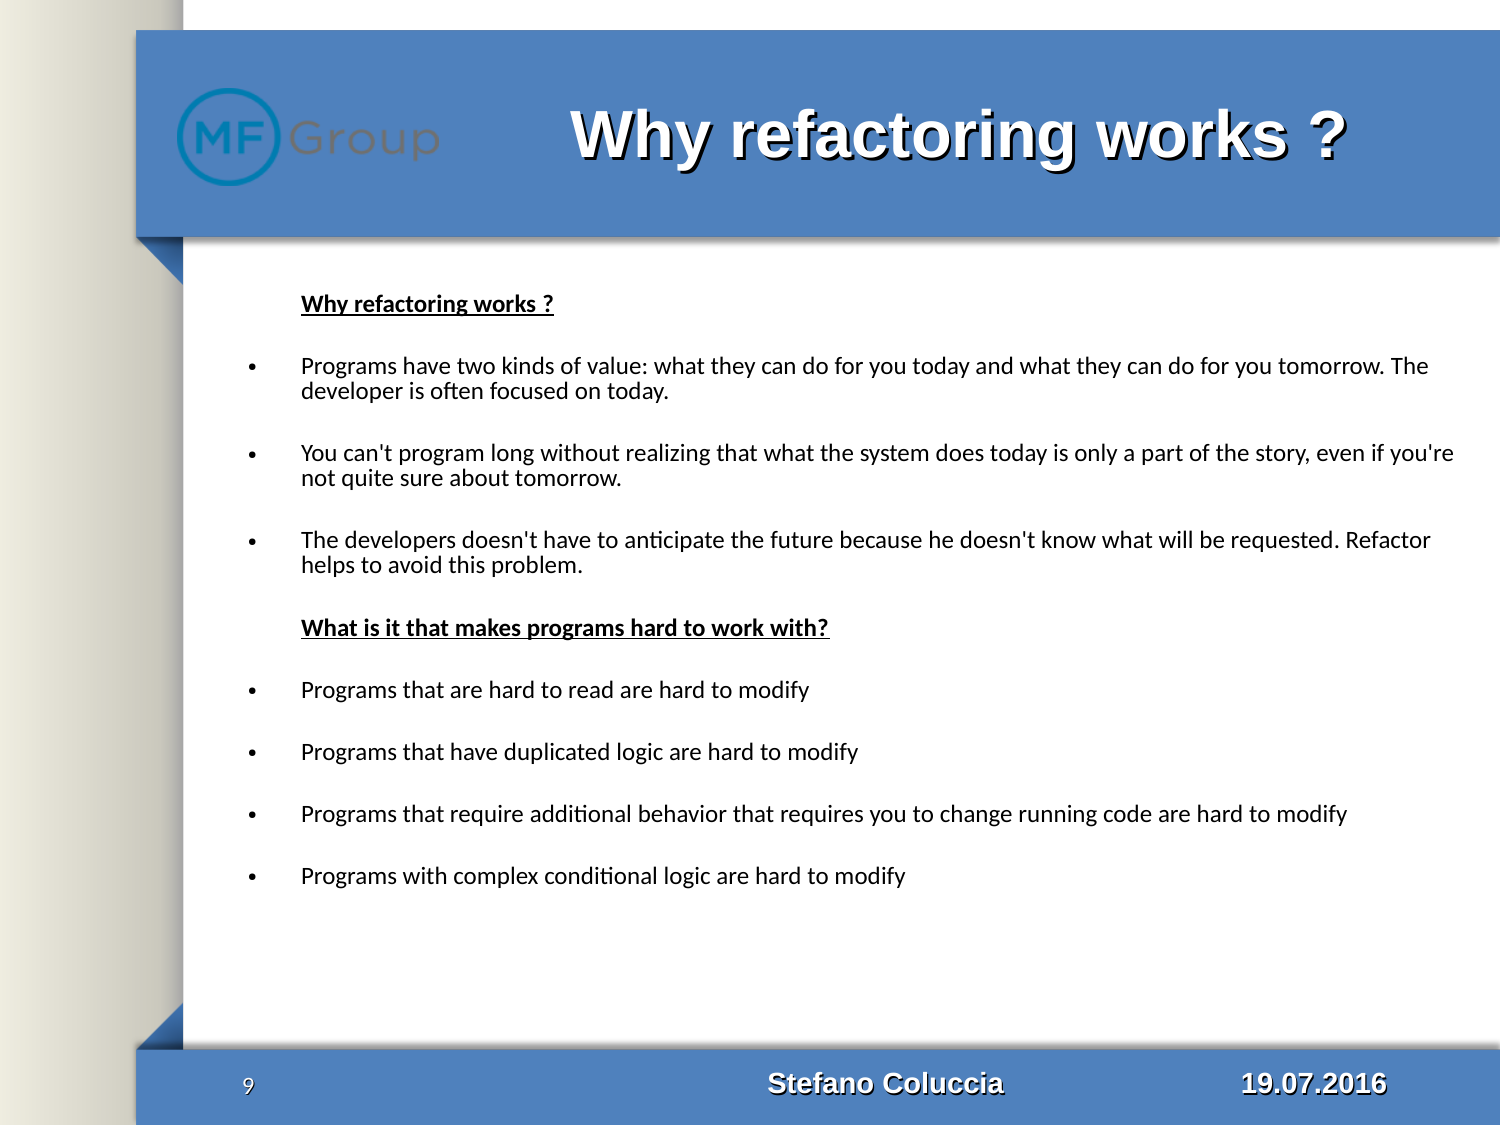

# Why refactoring works ?
Why refactoring works ?
Programs have two kinds of value: what they can do for you today and what they can do for you tomorrow. The developer is often focused on today.
You can't program long without realizing that what the system does today is only a part of the story, even if you're not quite sure about tomorrow.
The developers doesn't have to anticipate the future because he doesn't know what will be requested. Refactor helps to avoid this problem.
What is it that makes programs hard to work with?
Programs that are hard to read are hard to modify
Programs that have duplicated logic are hard to modify
Programs that require additional behavior that requires you to change running code are hard to modify
Programs with complex conditional logic are hard to modify
9
Stefano Coluccia
19.07.2016